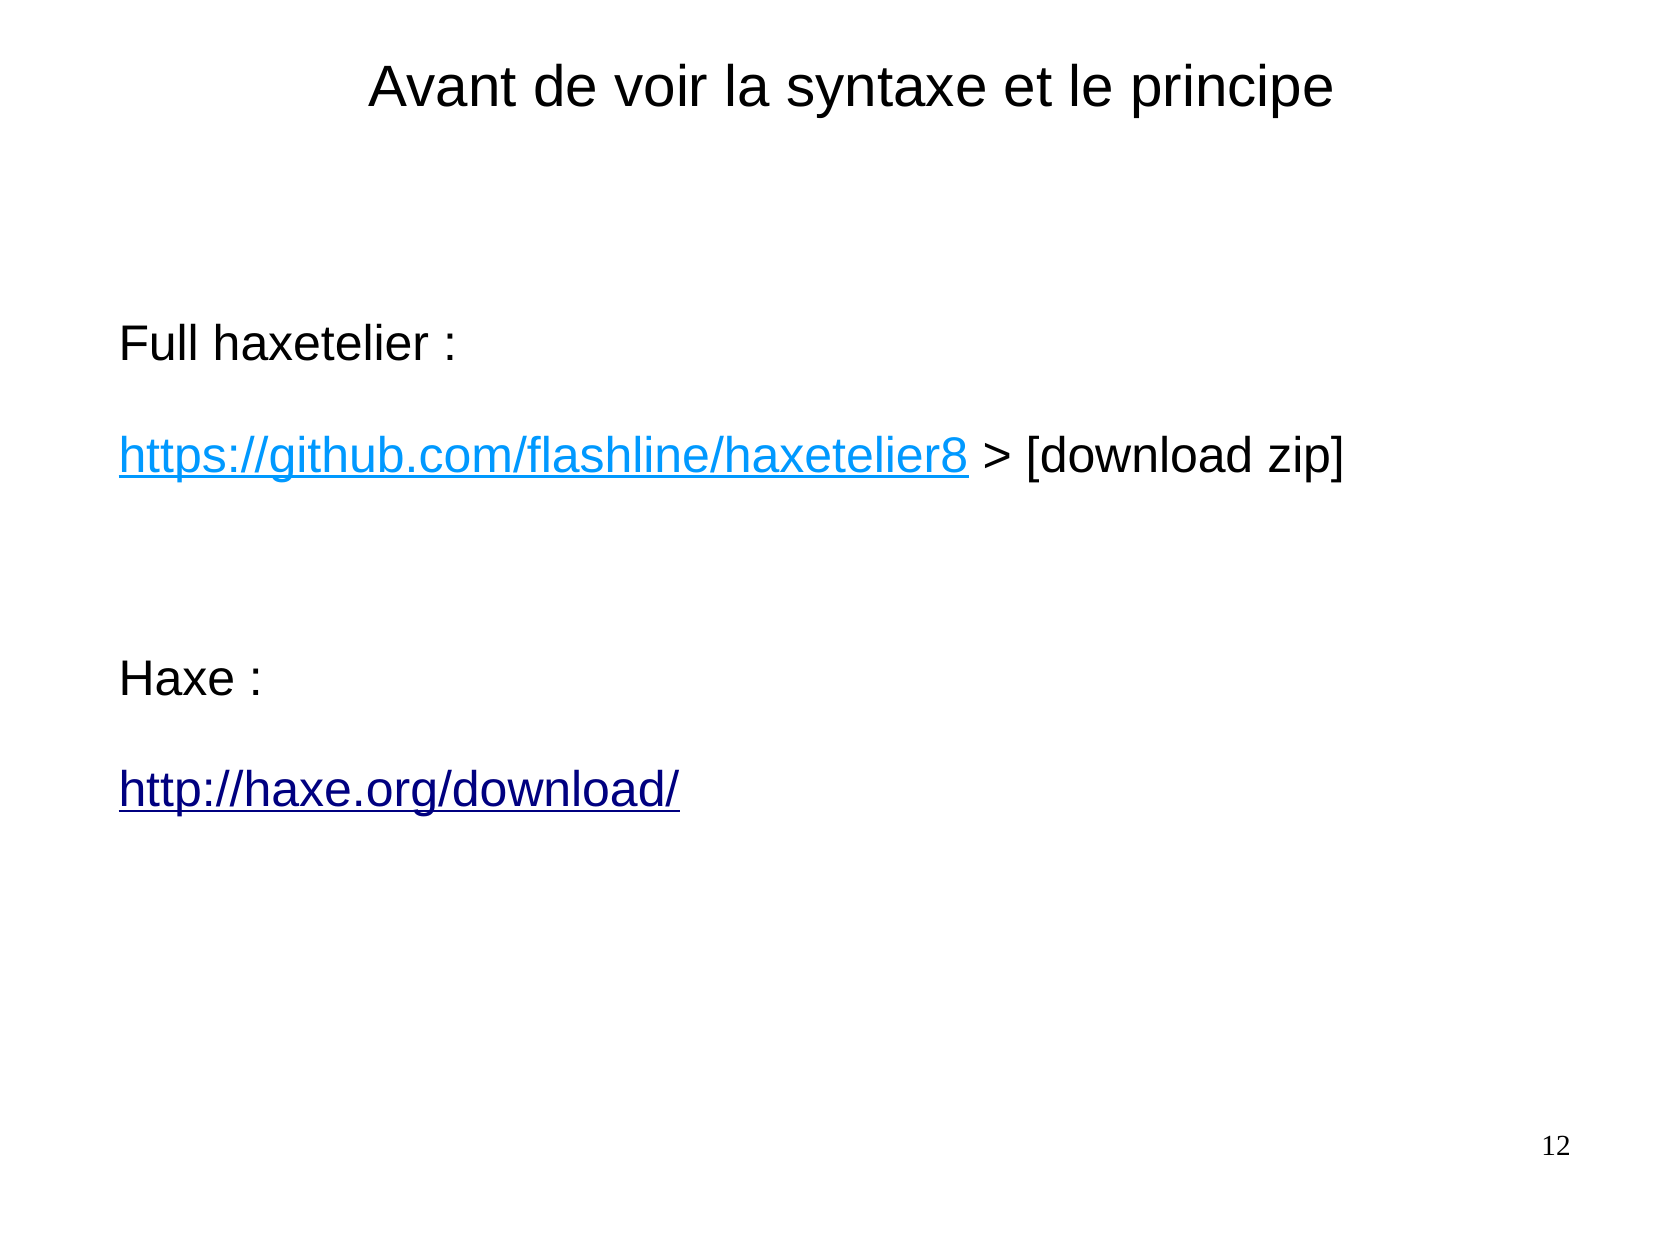

Avant de voir la syntaxe et le principe
Full haxetelier :
https://github.com/flashline/haxetelier8 > [download zip]
Haxe :
http://haxe.org/download/
12